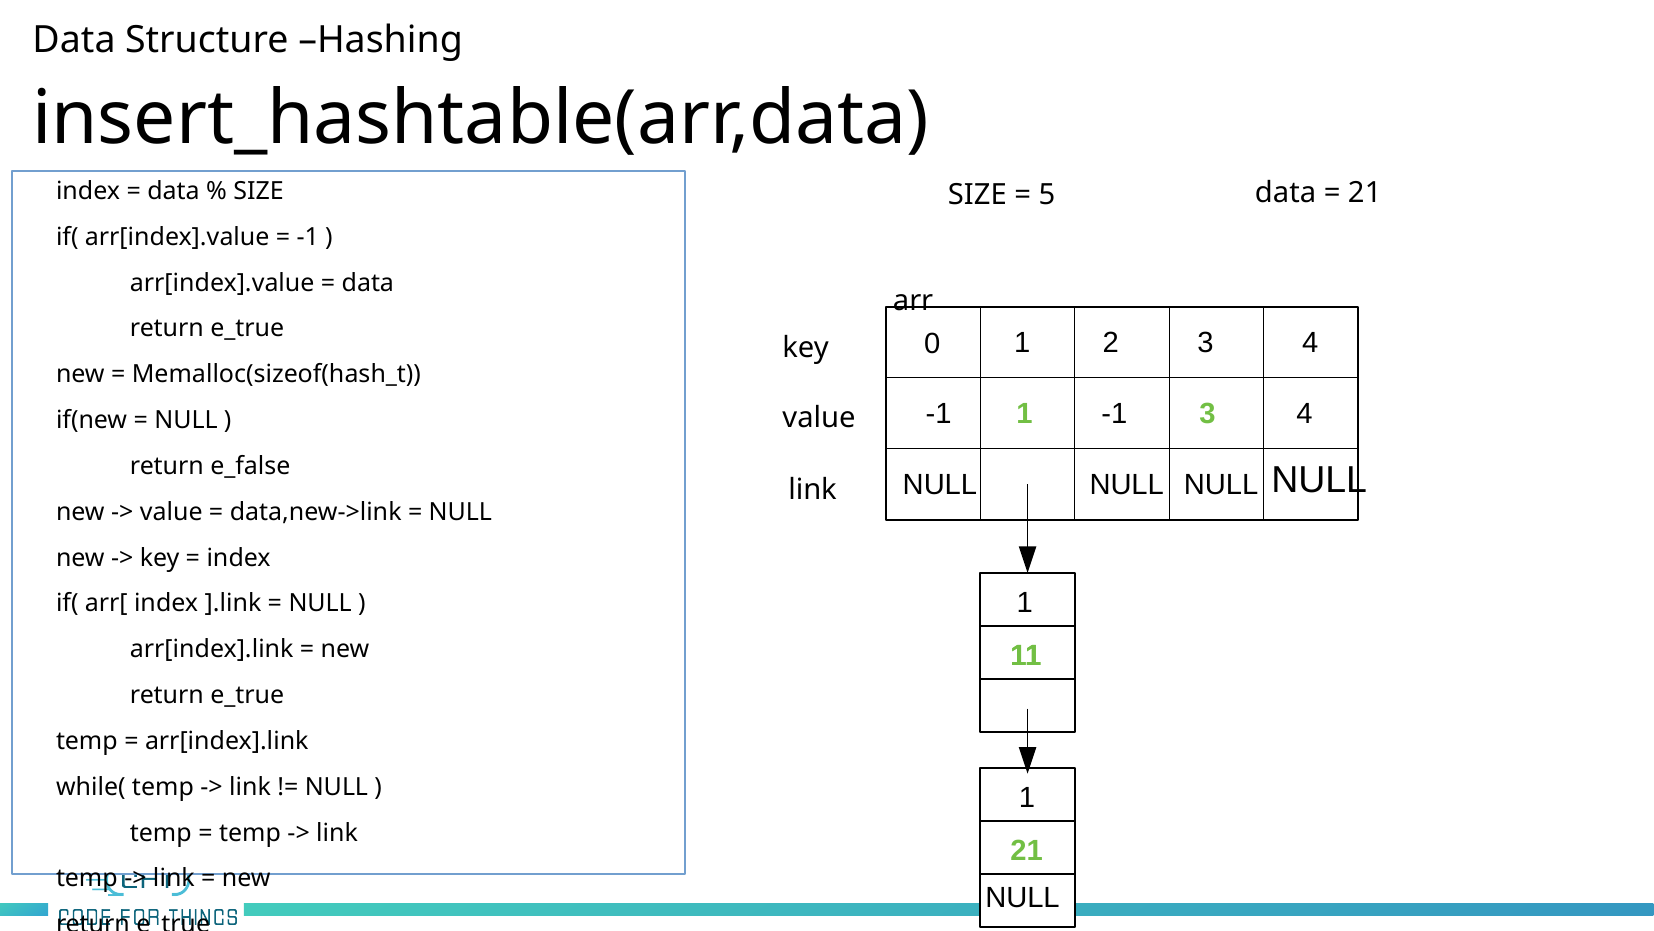

# Data Structure –Hashing insert_hashtable(arr,data)
data = 21
index = data % SIZE
if( arr[index].value = -1 )
	arr[index].value = data
	return e_true
new = Memalloc(sizeof(hash_t))
if(new = NULL )
	return e_false
new -> value = data,new->link = NULL
new -> key = index
if( arr[ index ].link = NULL )
	arr[index].link = new
	return e_true
temp = arr[index].link
while( temp -> link != NULL )
	temp = temp -> link
temp -> link = new
return e_true
SIZE = 5
arr
1
2
key
3
4
0
value
1
4
-1
-1
3
NULL
NULL
NULL
link
NULL
1
11
11
1
21
NULL